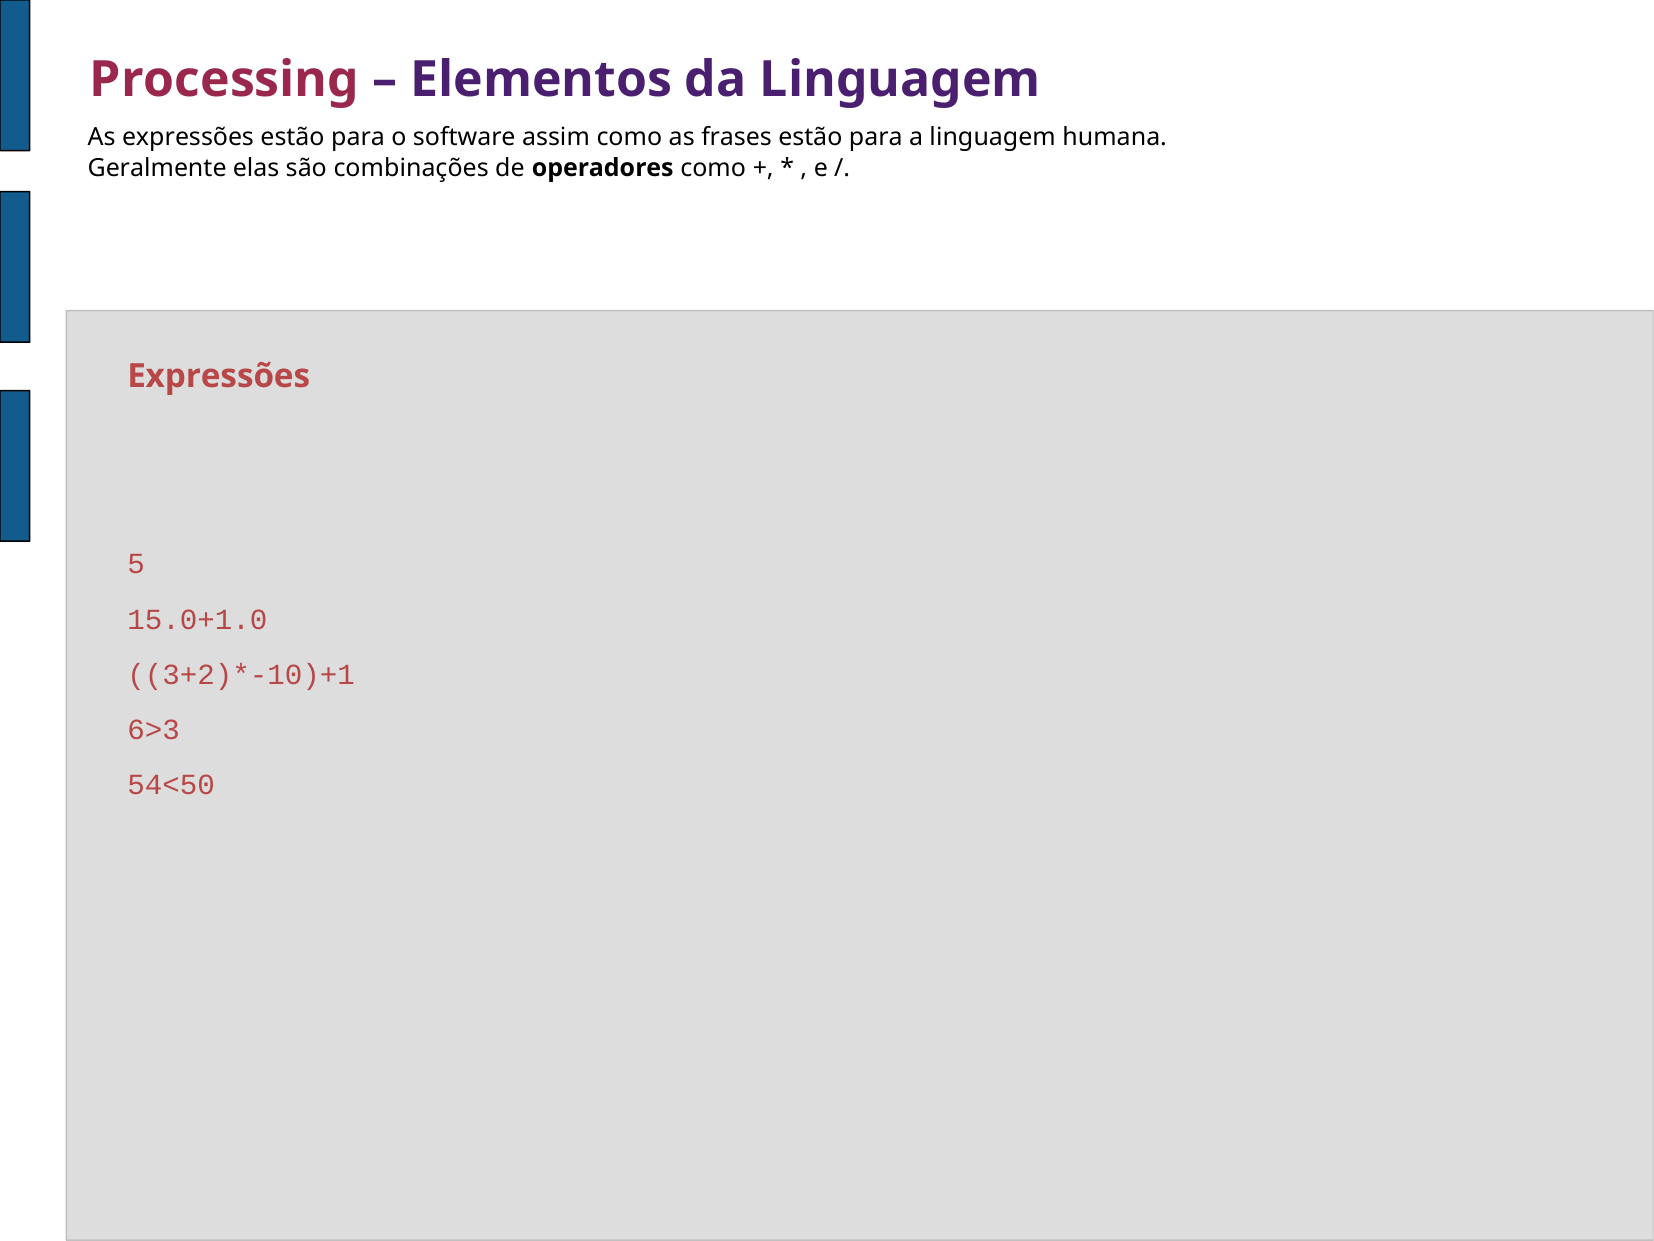

Processing – Elementos da Linguagem
As expressões estão para o software assim como as frases estão para a linguagem humana.
Geralmente elas são combinações de operadores como +, * , e /.
Expressões
5
15.0+1.0
((3+2)*-10)+1
6>3
54<50